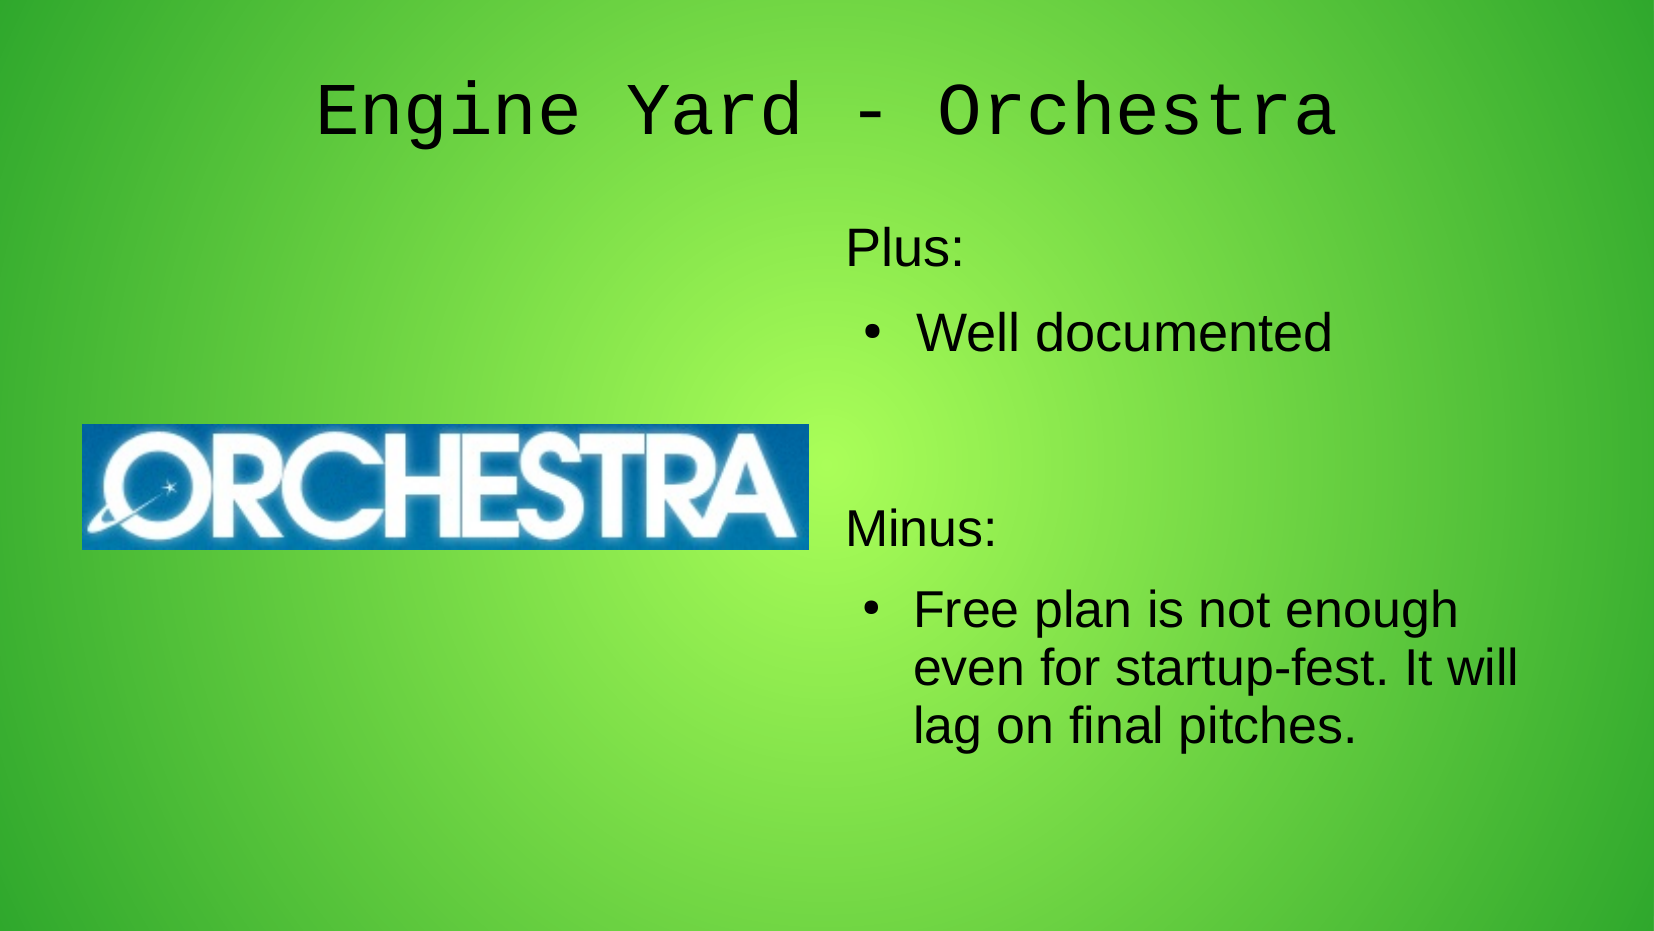

# Engine Yard - Orchestra
Plus:
Well documented
Minus:
Free plan is not enough even for startup-fest. It will lag on final pitches.